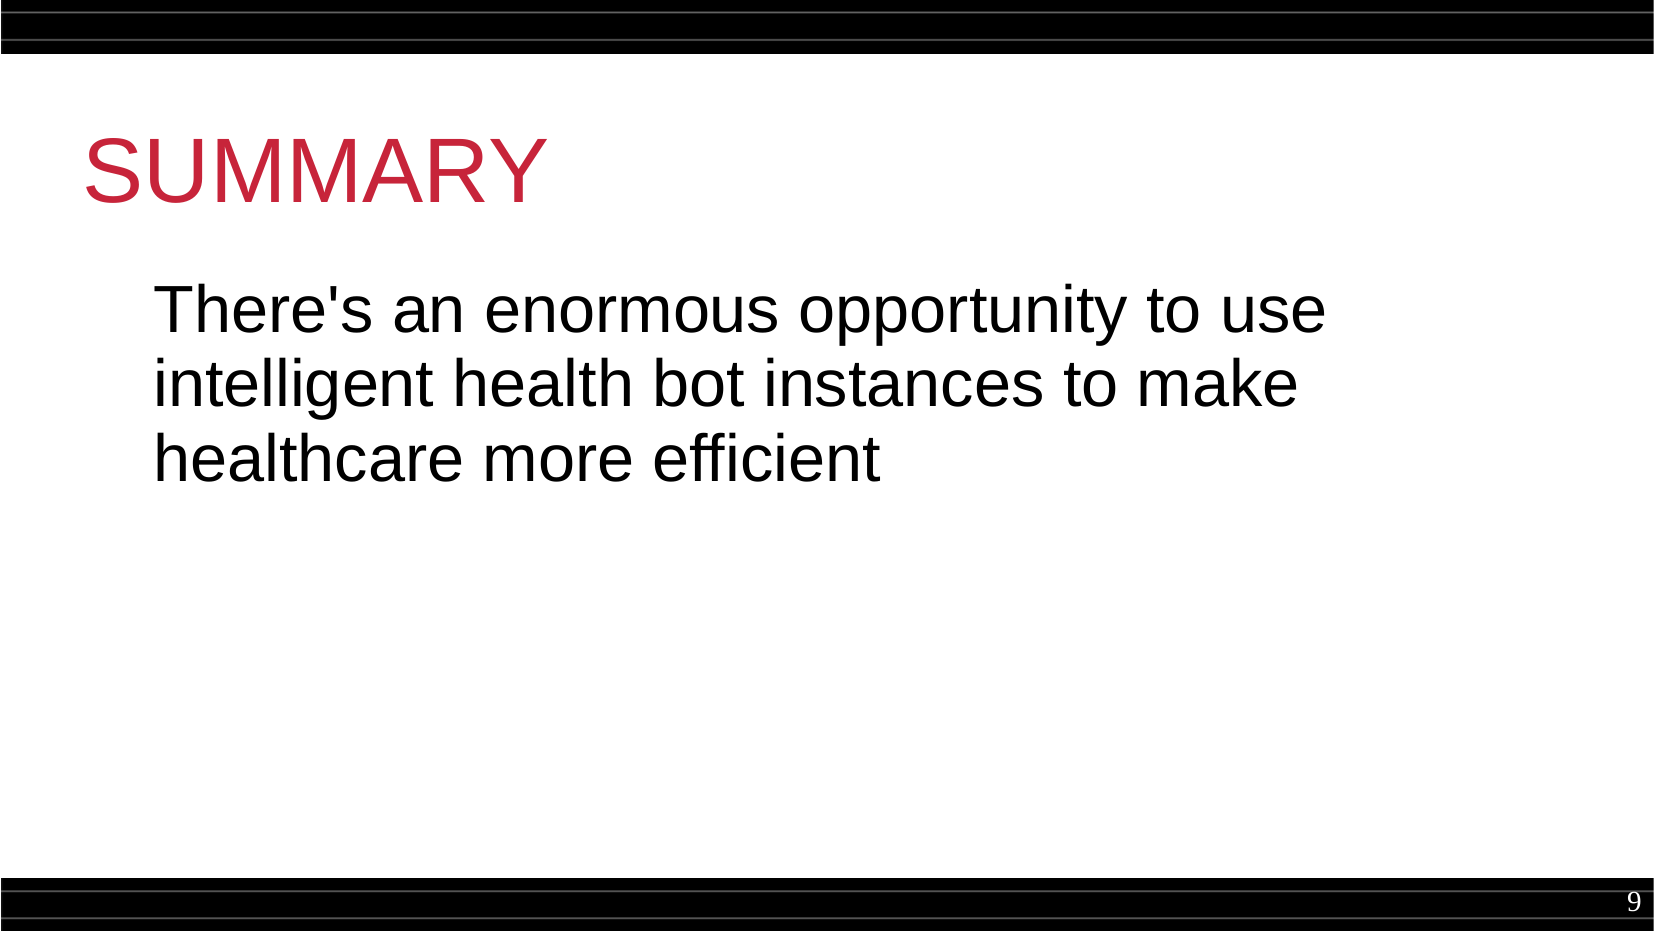

# SUMMARY
There's an enormous opportunity to use intelligent health bot instances to make healthcare more efficient